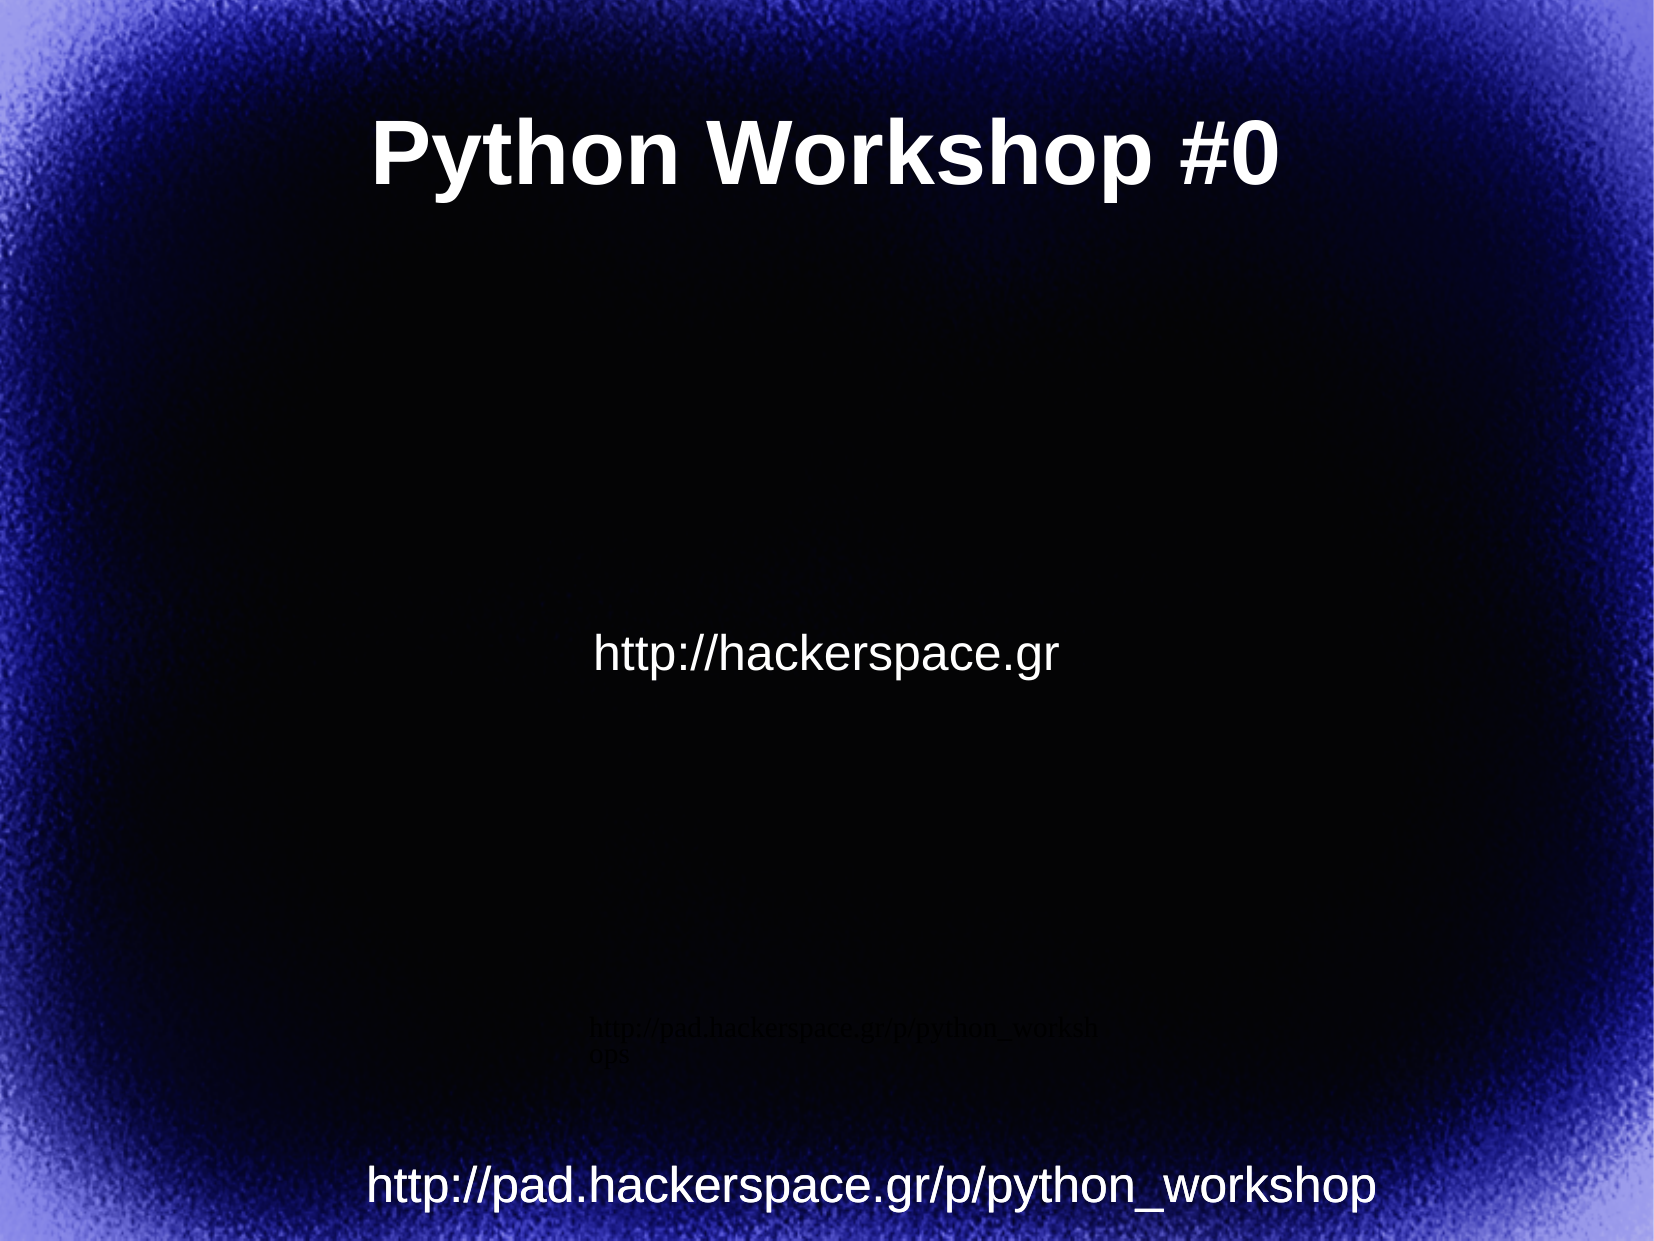

# Python Workshop #0
http://hackerspace.gr
http://pad.hackerspace.gr/p/python_workshops
http://pad.hackerspace.gr/p/python_workshop
http://pad.hackerspace.gr/p/python_workshop